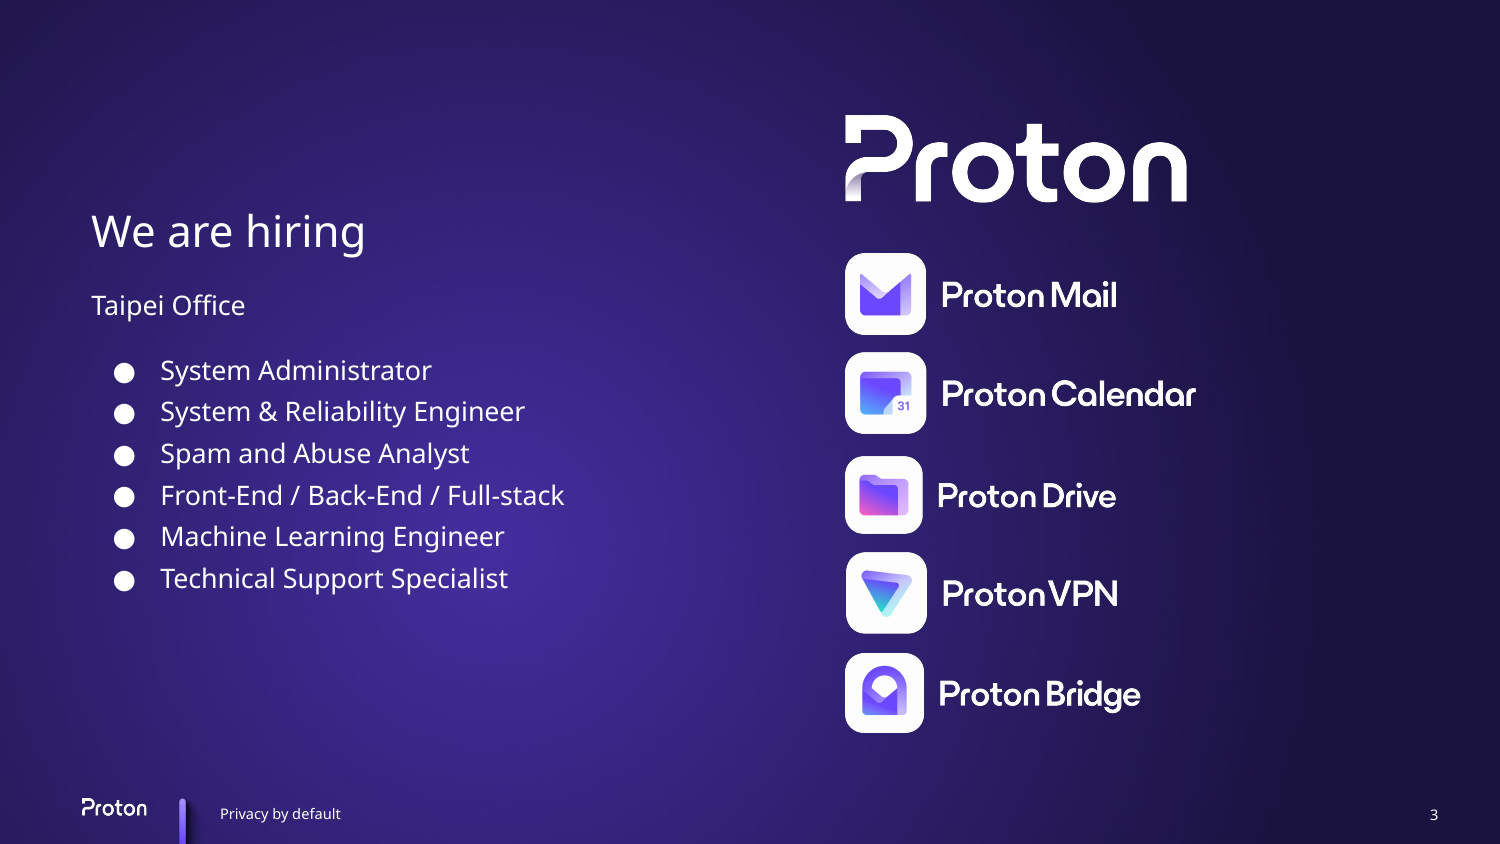

We are hiring
# Taipei Office
System Administrator
System & Reliability Engineer
Spam and Abuse Analyst
Front-End / Back-End / Full-stack
Machine Learning Engineer
Technical Support Specialist
Privacy by default